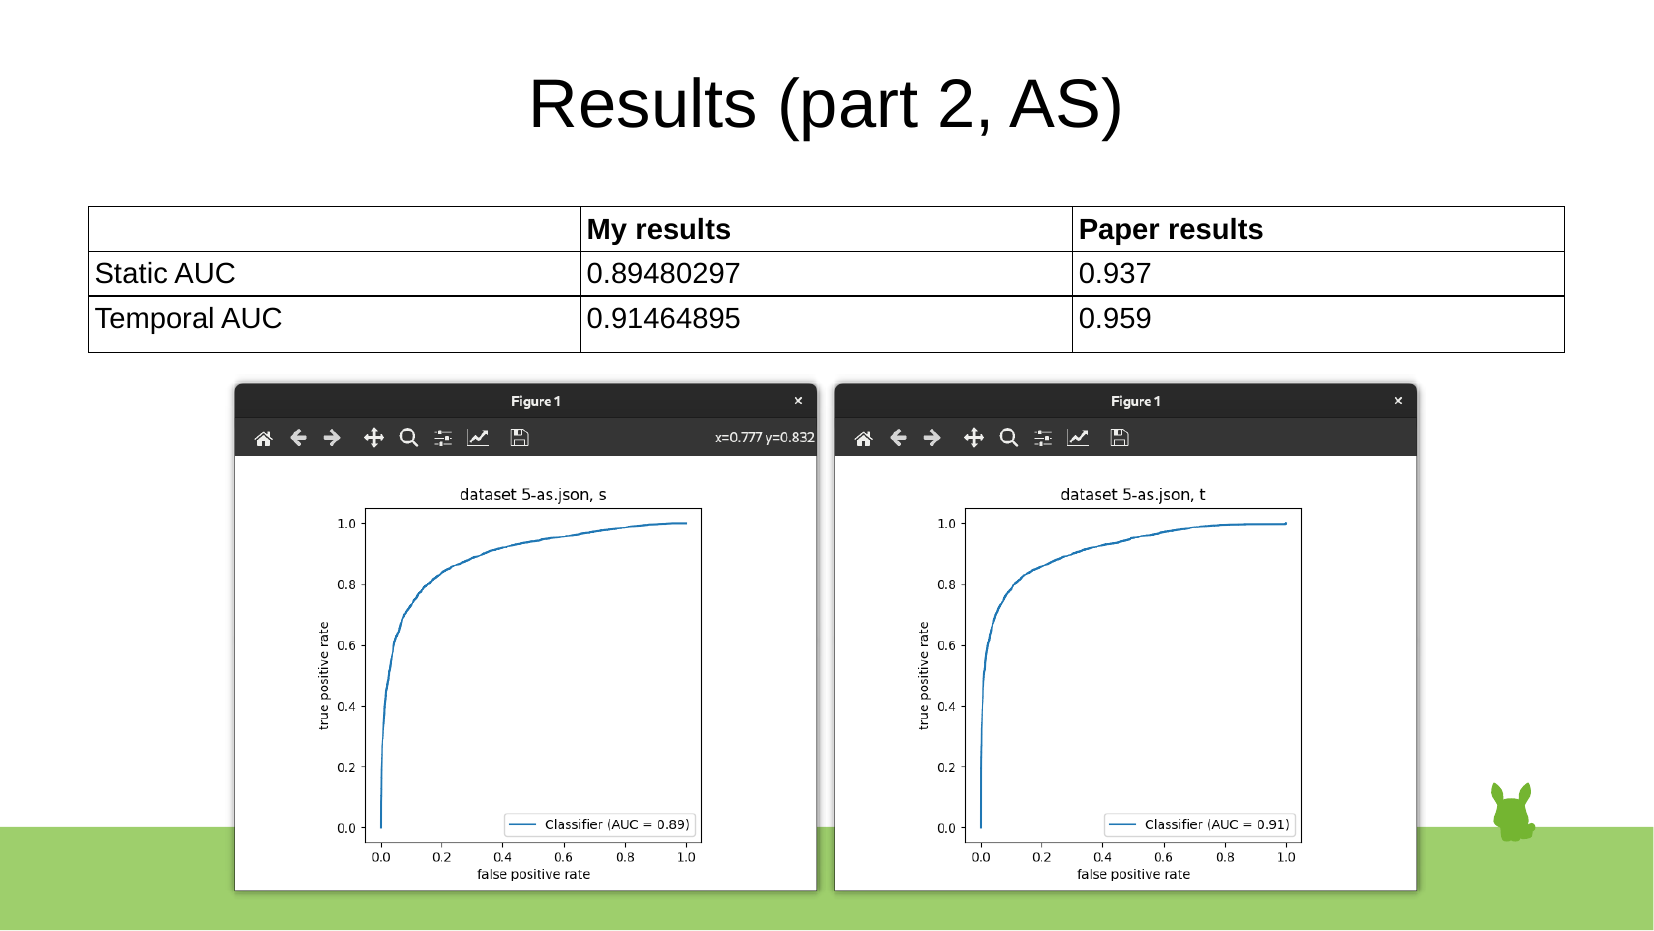

# Results (part 2, AS)
| | My results | Paper results |
| --- | --- | --- |
| Static AUC | 0.89480297 | 0.937 |
| Temporal AUC | 0.91464895 | 0.959 |